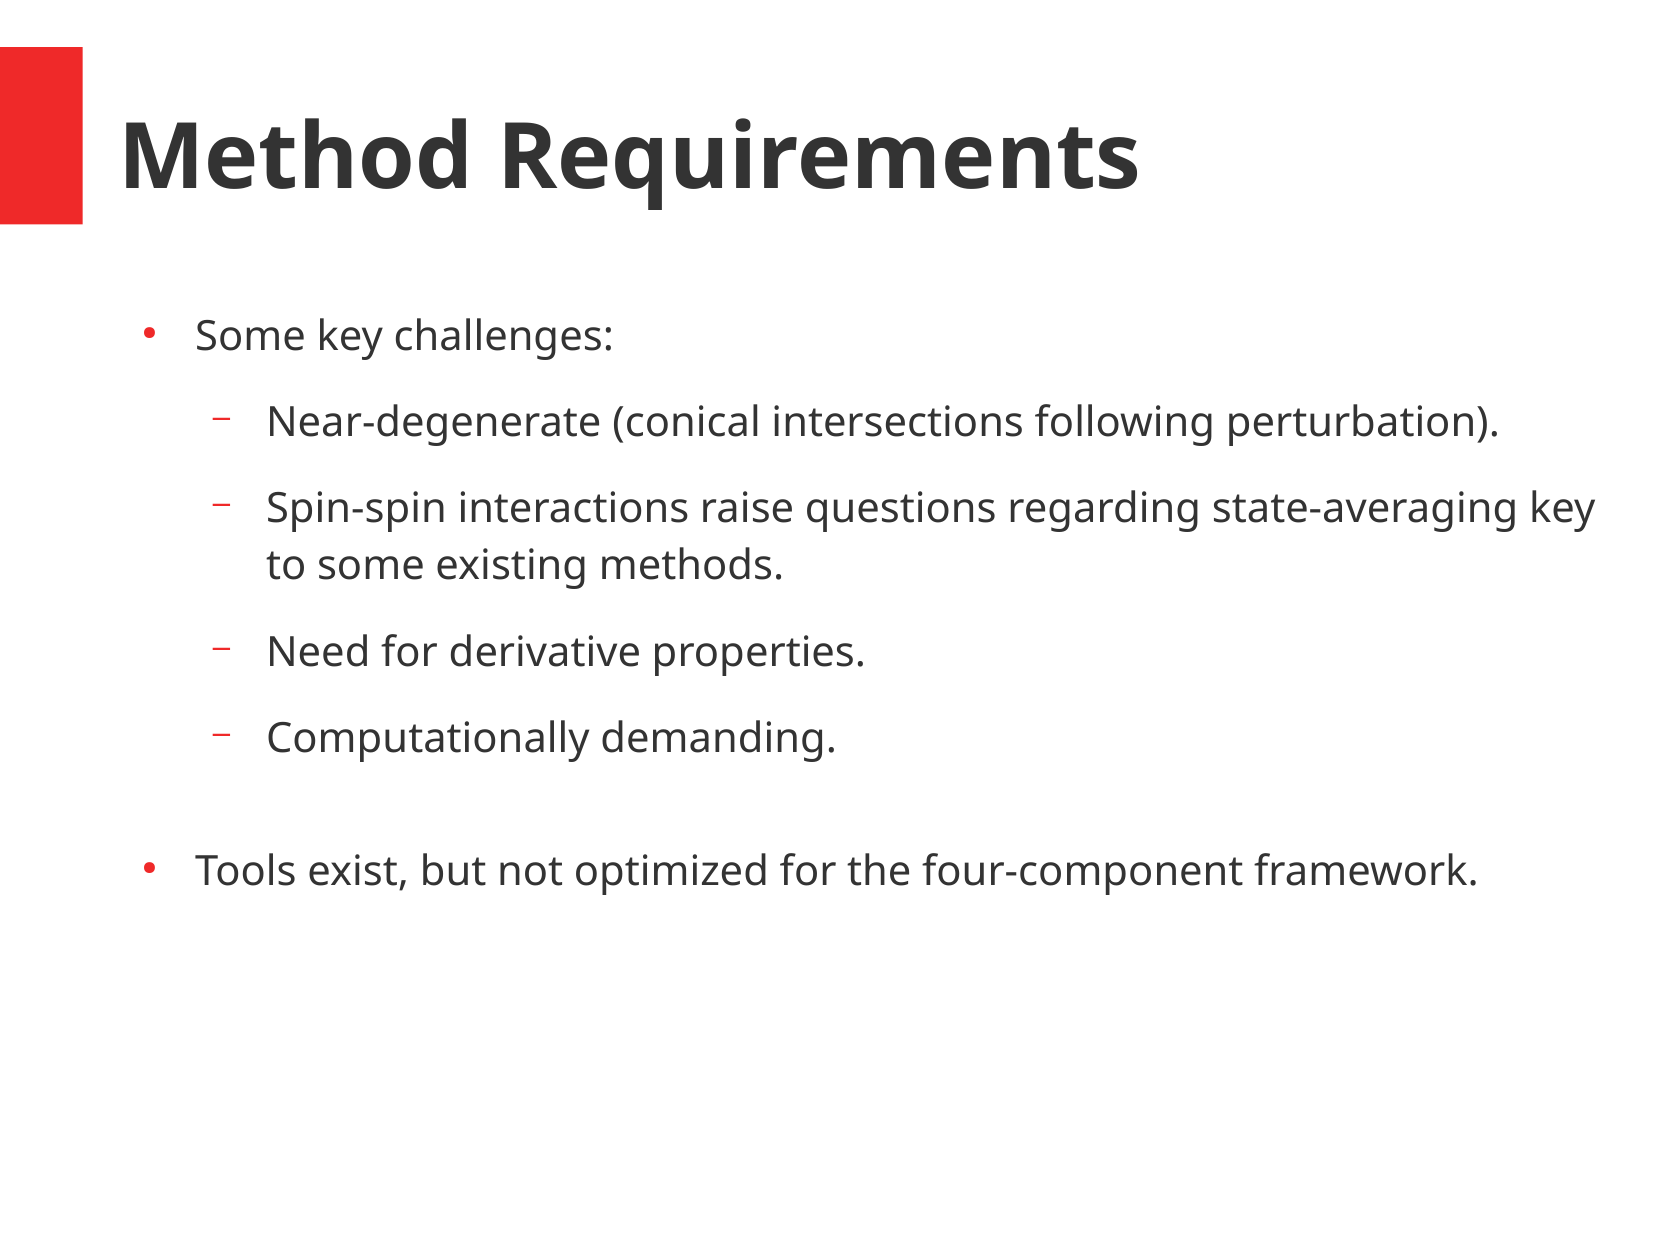

# Method Requirements
Some key challenges:
Near-degenerate (conical intersections following perturbation).
Spin-spin interactions raise questions regarding state-averaging key to some existing methods.
Need for derivative properties.
Computationally demanding.
Tools exist, but not optimized for the four-component framework.